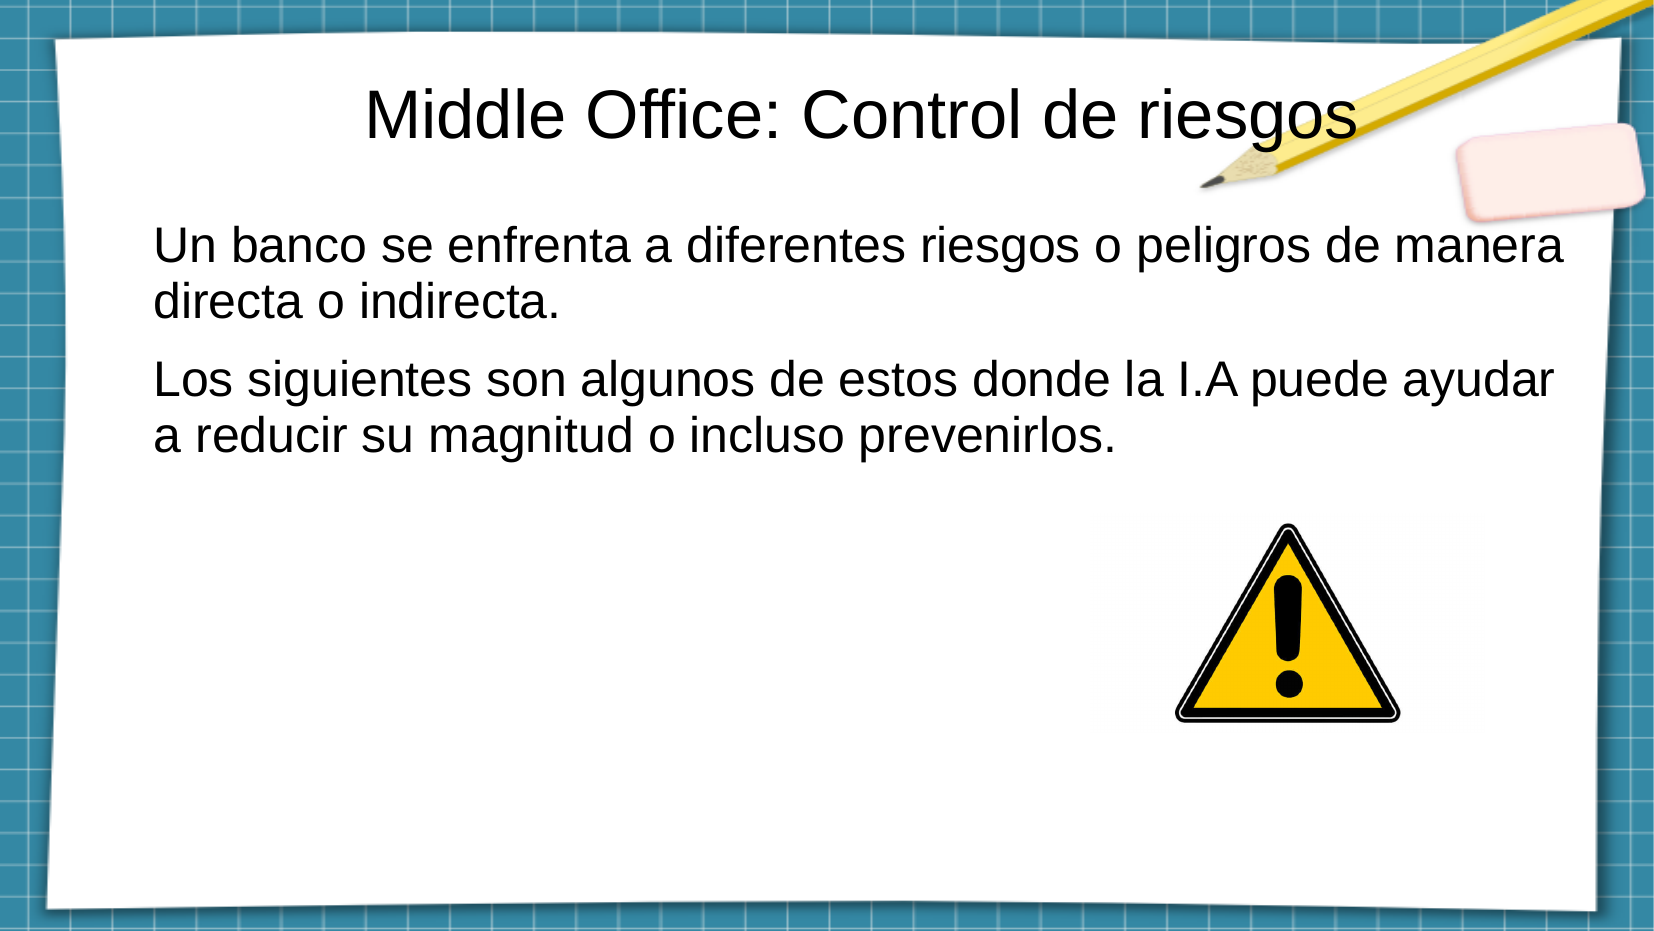

# Middle Office: Control de riesgos
Un banco se enfrenta a diferentes riesgos o peligros de manera directa o indirecta.
Los siguientes son algunos de estos donde la I.A puede ayudar a reducir su magnitud o incluso prevenirlos.